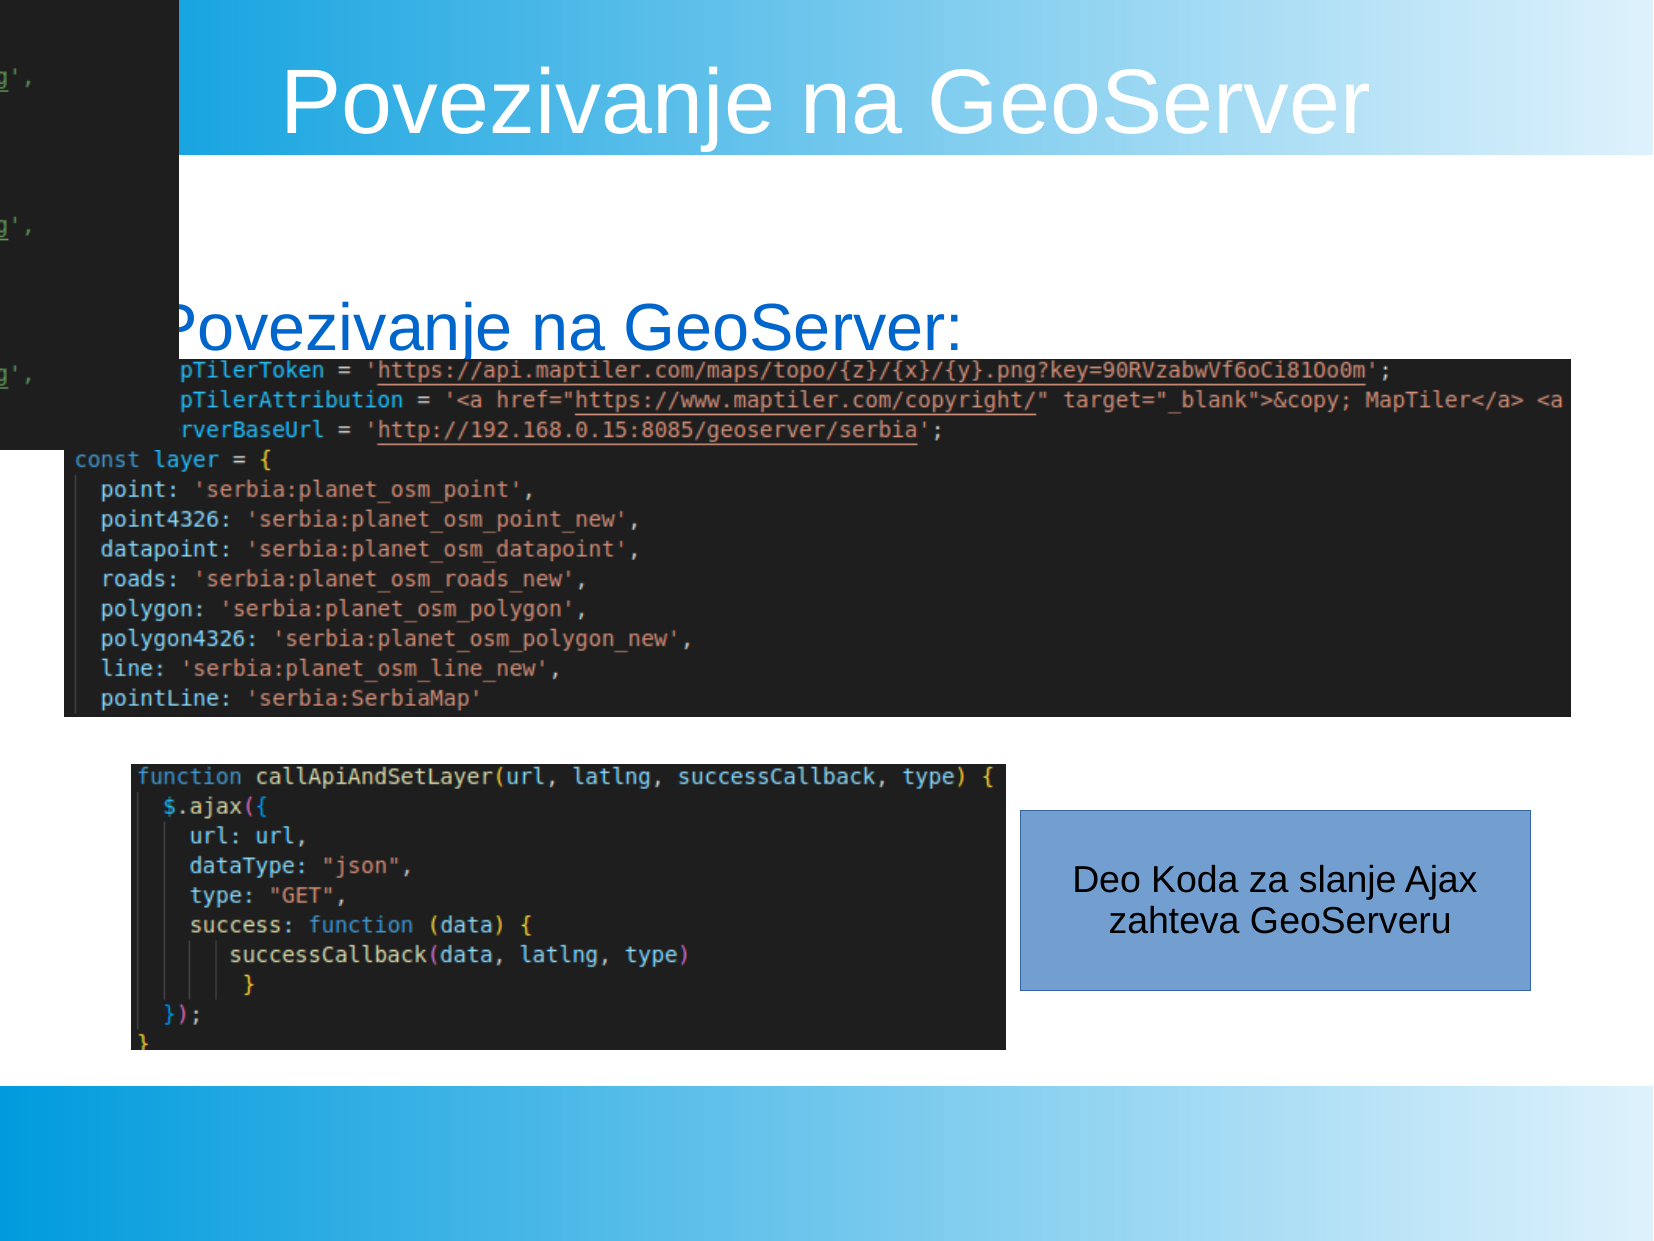

# Povezivanje na GeoServer
Povezivanje na GeoServer:
Deo Koda za slanje Ajax
 zahteva GeoServeru